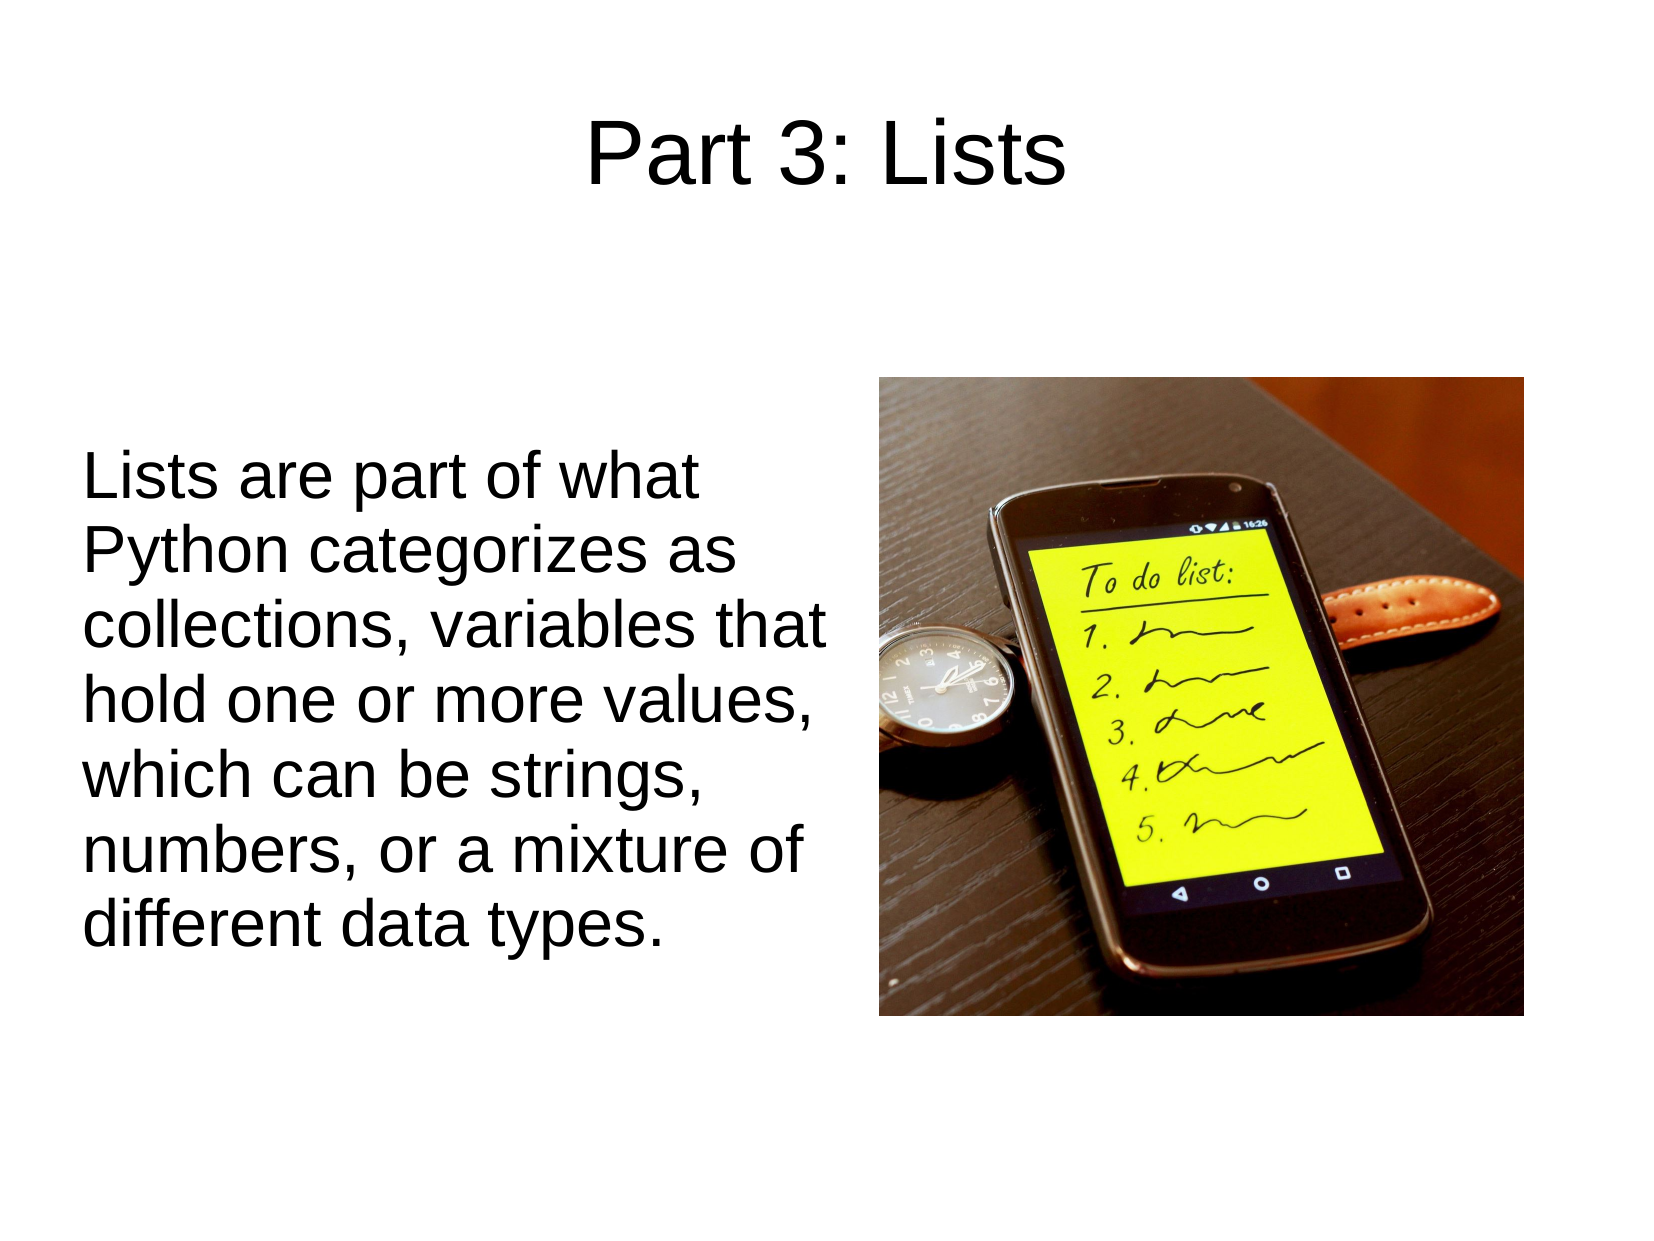

# Part 3: Lists
Lists are part of what
Python categorizes as
collections, variables that
hold one or more values,
which can be strings,
numbers, or a mixture of
different data types.